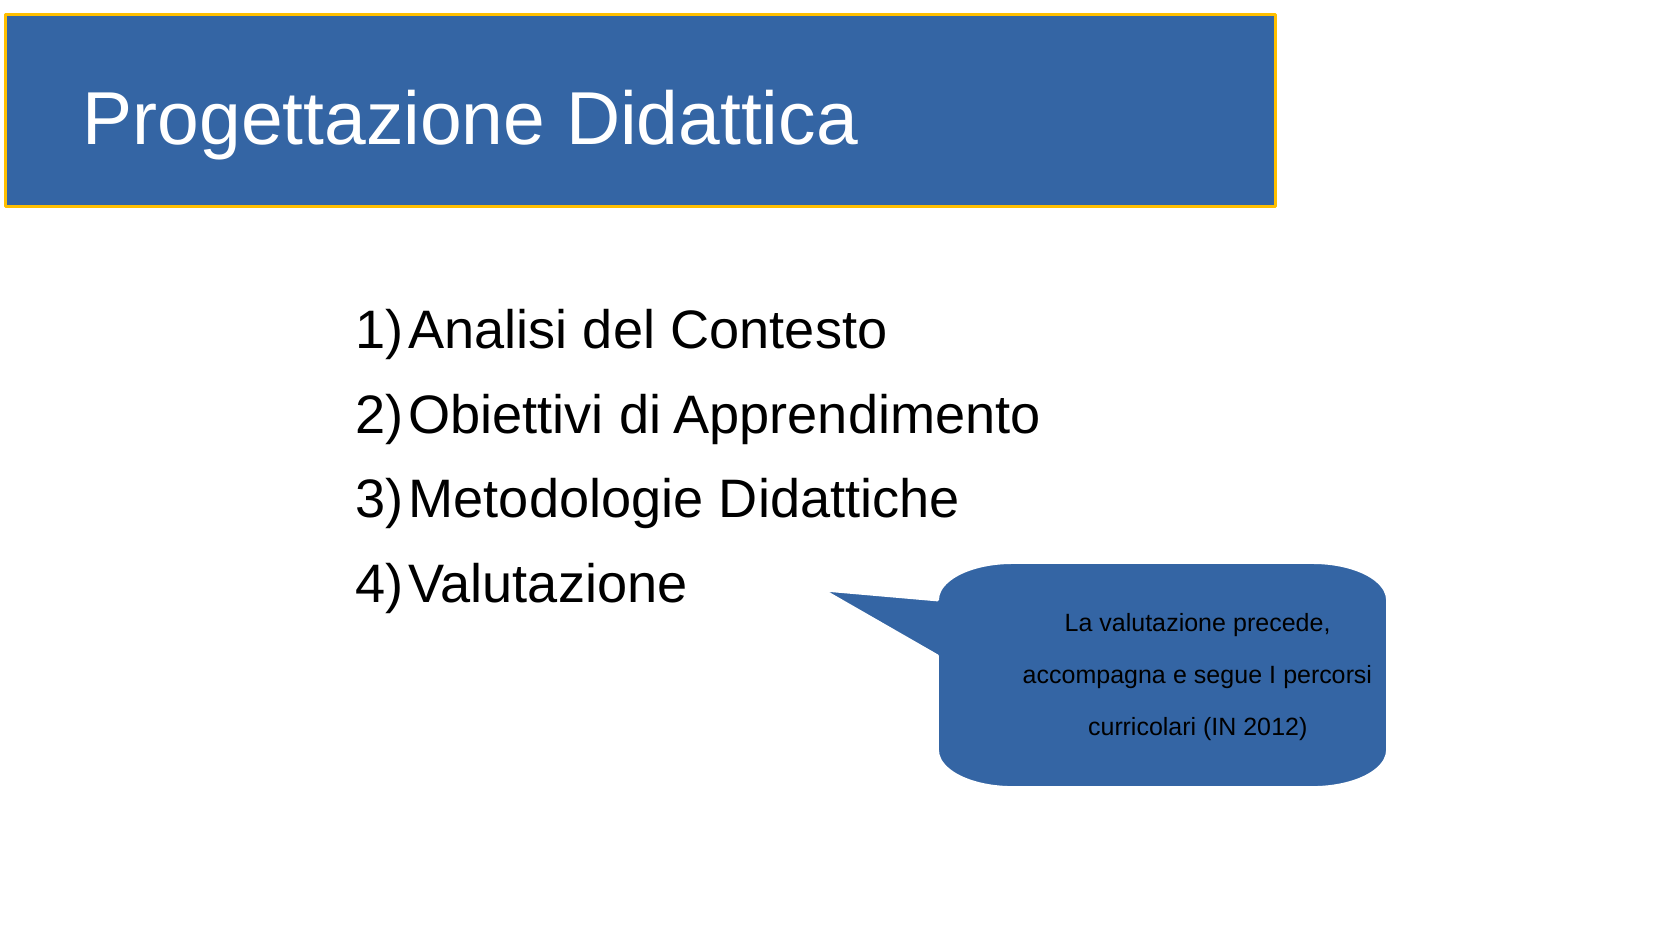

# Progettazione Didattica
Analisi del Contesto
Obiettivi di Apprendimento
Metodologie Didattiche
Valutazione
La valutazione precede,
accompagna e segue I percorsi
curricolari (IN 2012)